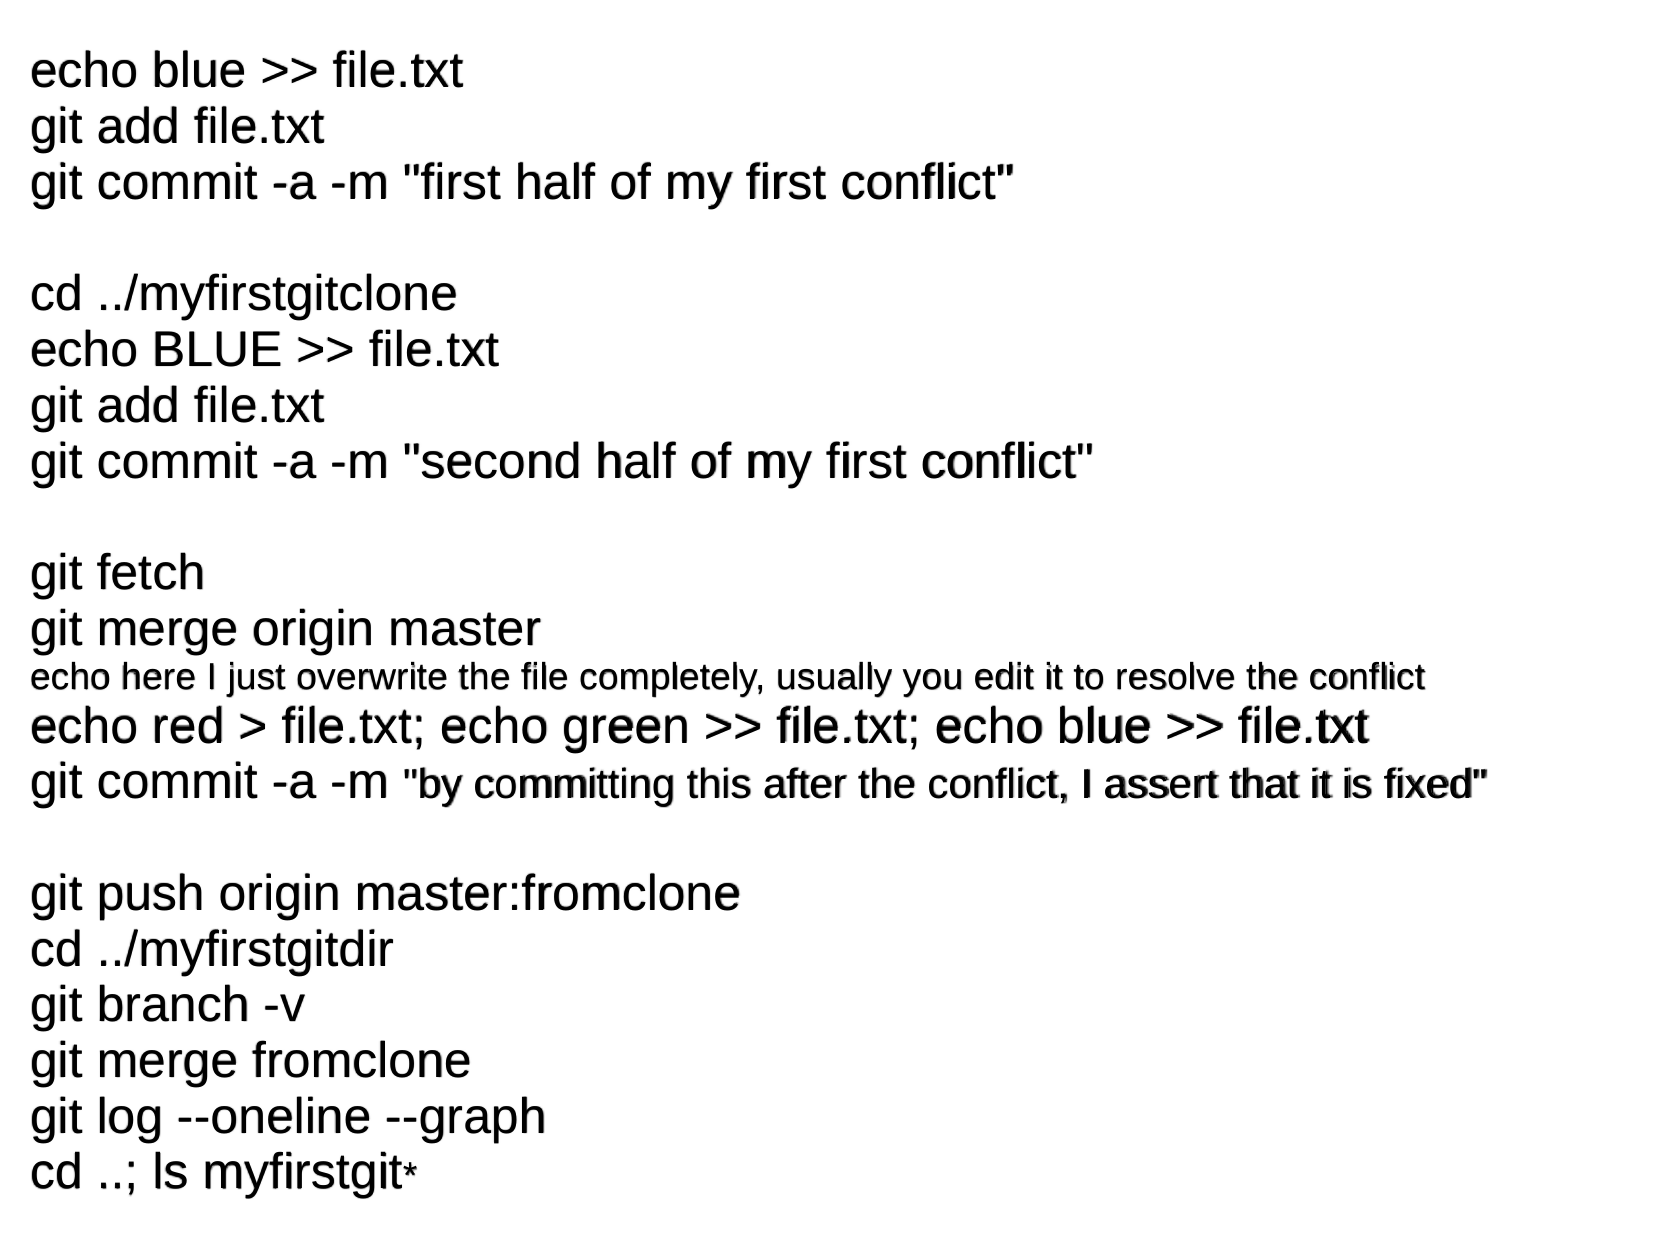

# echo blue >> file.txt
git add file.txt
git commit -a -m "first half of my first conflict"
cd ../myfirstgitclone
echo BLUE >> file.txt
git add file.txt
git commit -a -m "second half of my first conflict"
git fetch
git merge origin master
echo here I just overwrite the file completely, usually you edit it to resolve the conflict
echo red > file.txt; echo green >> file.txt; echo blue >> file.txt
git commit -a -m "by committing this after the conflict, I assert that it is fixed"
git push origin master:fromclone
cd ../myfirstgitdir
git branch -v
git merge fromclone
git log --oneline --graph
cd ..; ls myfirstgit*